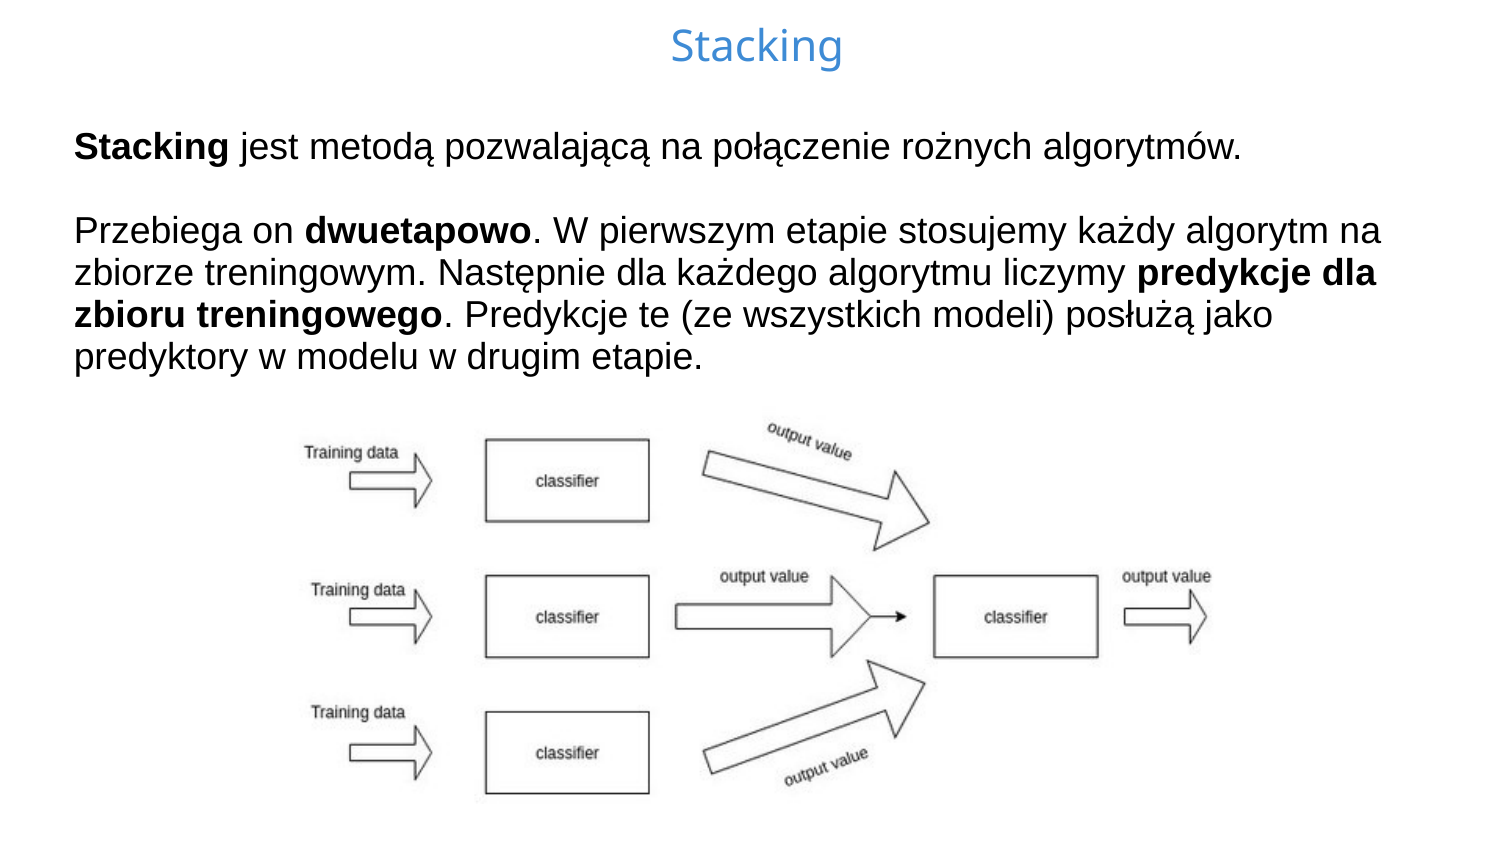

Stacking
Stacking jest metodą pozwalającą na połączenie rożnych algorytmów.
Przebiega on dwuetapowo. W pierwszym etapie stosujemy każdy algorytm na zbiorze treningowym. Następnie dla każdego algorytmu liczymy predykcje dla zbioru treningowego. Predykcje te (ze wszystkich modeli) posłużą jako predyktory w modelu w drugim etapie.